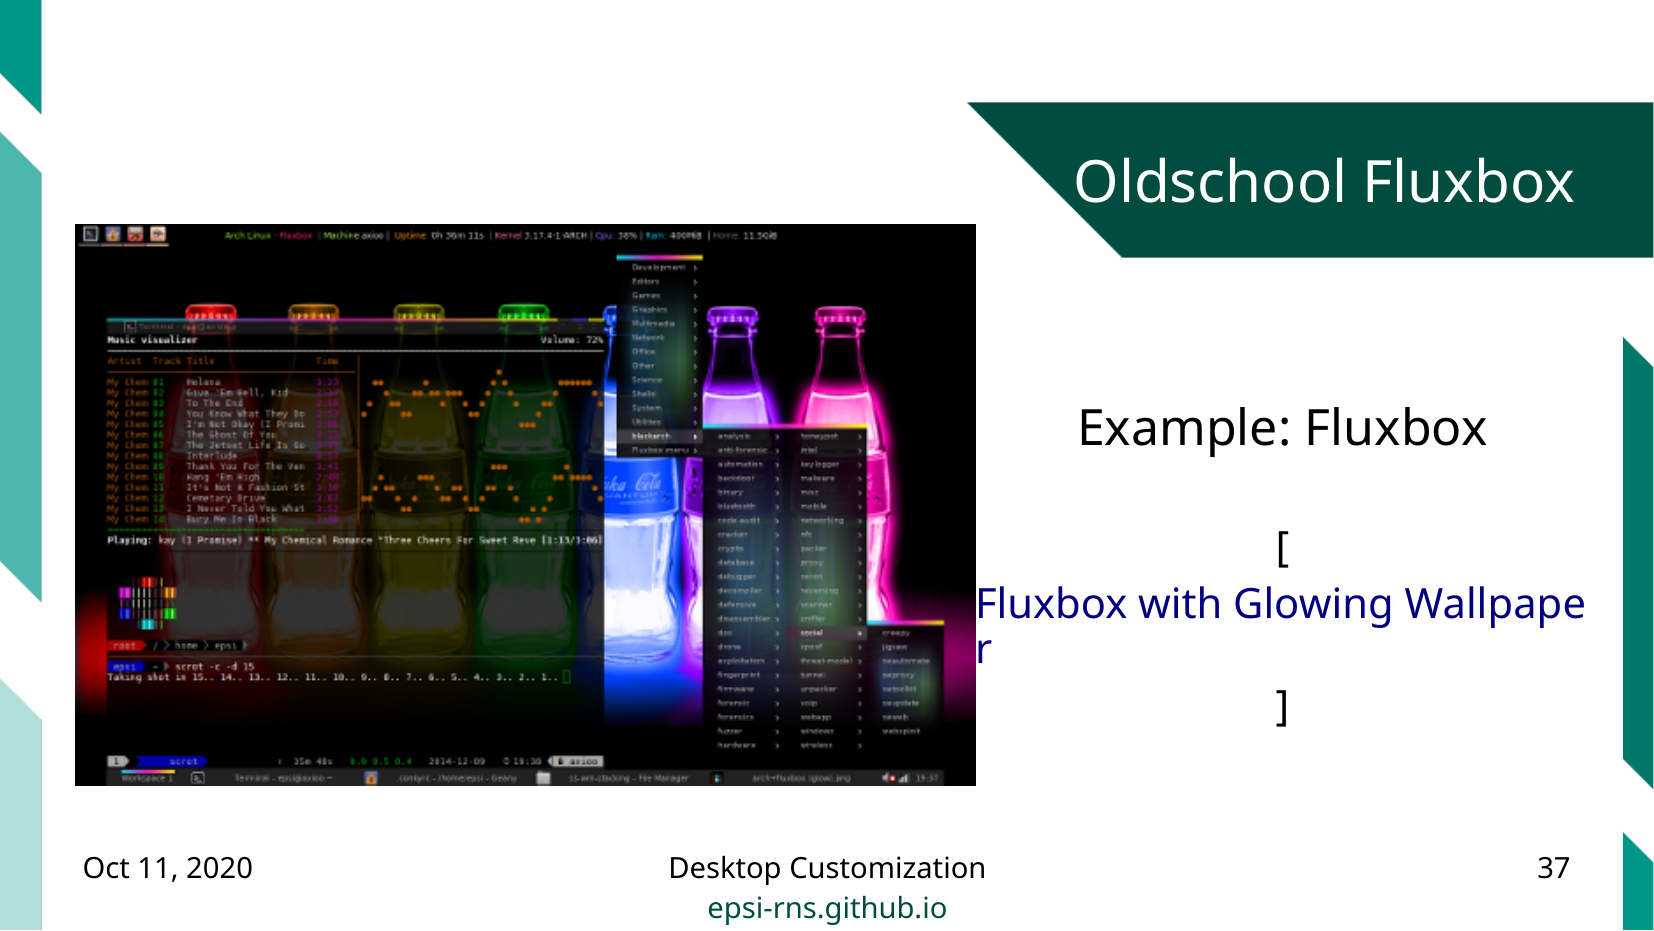

# Oldschool Fluxbox
Example: Fluxbox
[Fluxbox with Glowing Wallpaper]
Oct 11, 2020
Desktop Customization
37